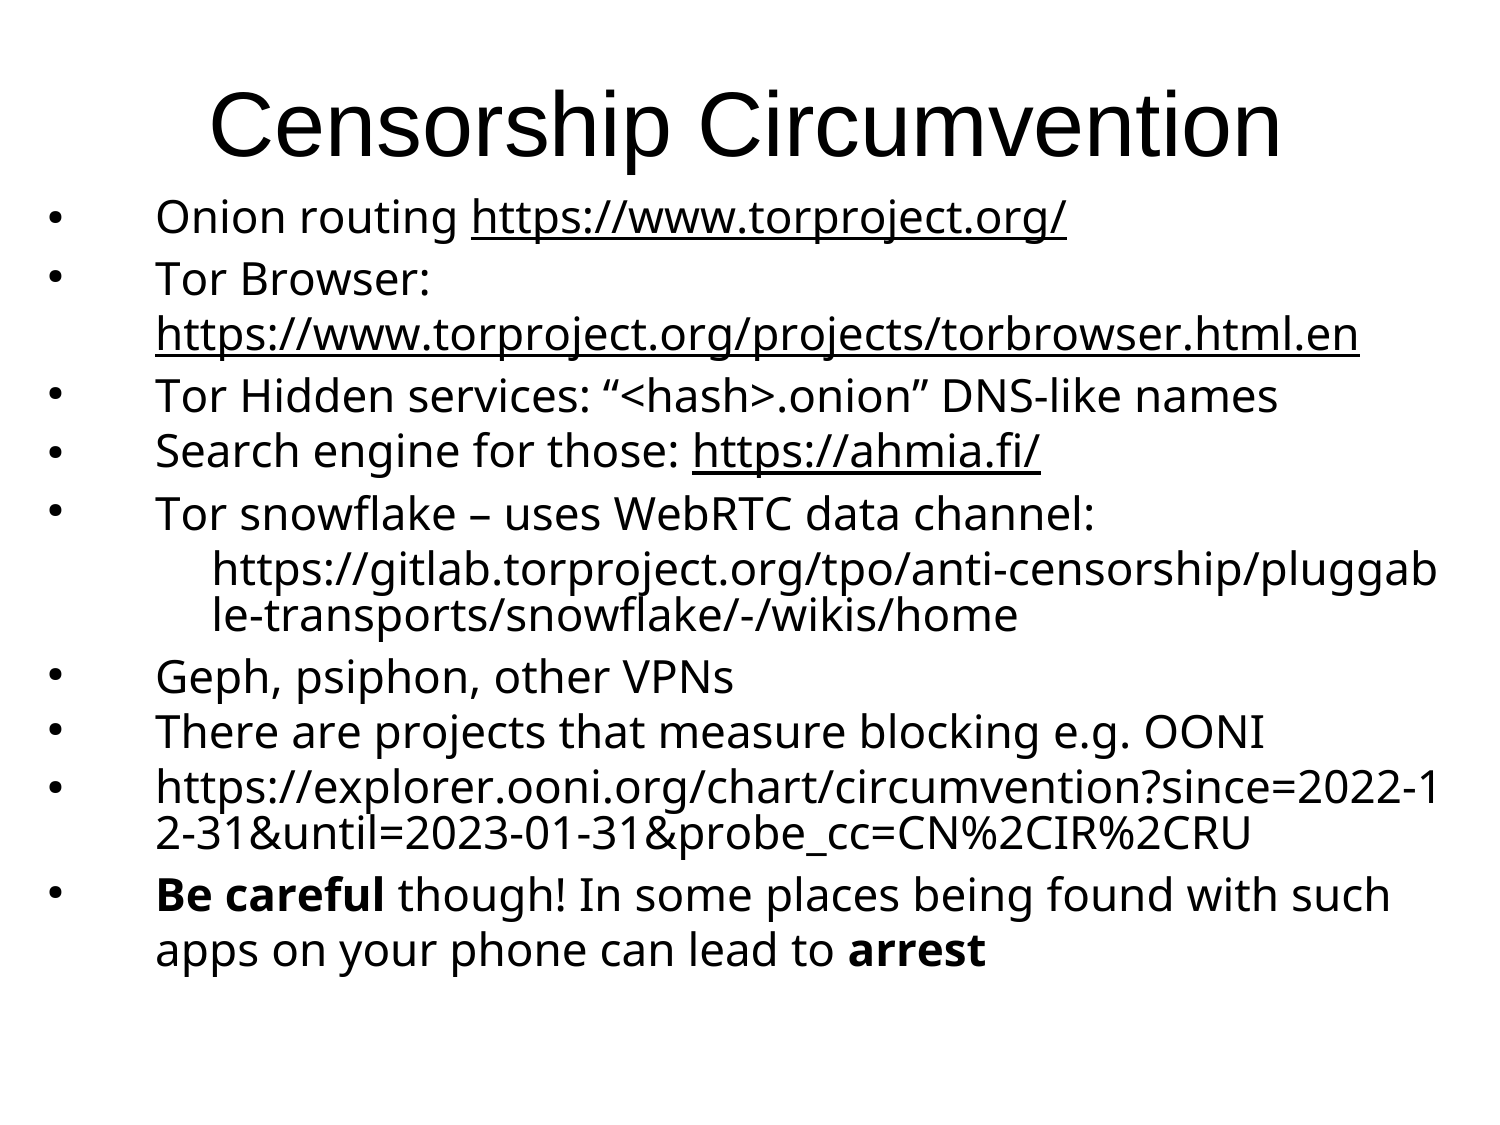

# Censorship Circumvention
Onion routing https://www.torproject.org/
Tor Browser: https://www.torproject.org/projects/torbrowser.html.en
Tor Hidden services: “<hash>.onion” DNS-like names
Search engine for those: https://ahmia.fi/
Tor snowflake – uses WebRTC data channel: https://gitlab.torproject.org/tpo/anti-censorship/pluggable-transports/snowflake/-/wikis/home
Geph, psiphon, other VPNs
There are projects that measure blocking e.g. OONI
https://explorer.ooni.org/chart/circumvention?since=2022-12-31&until=2023-01-31&probe_cc=CN%2CIR%2CRU
Be careful though! In some places being found with such apps on your phone can lead to arrest